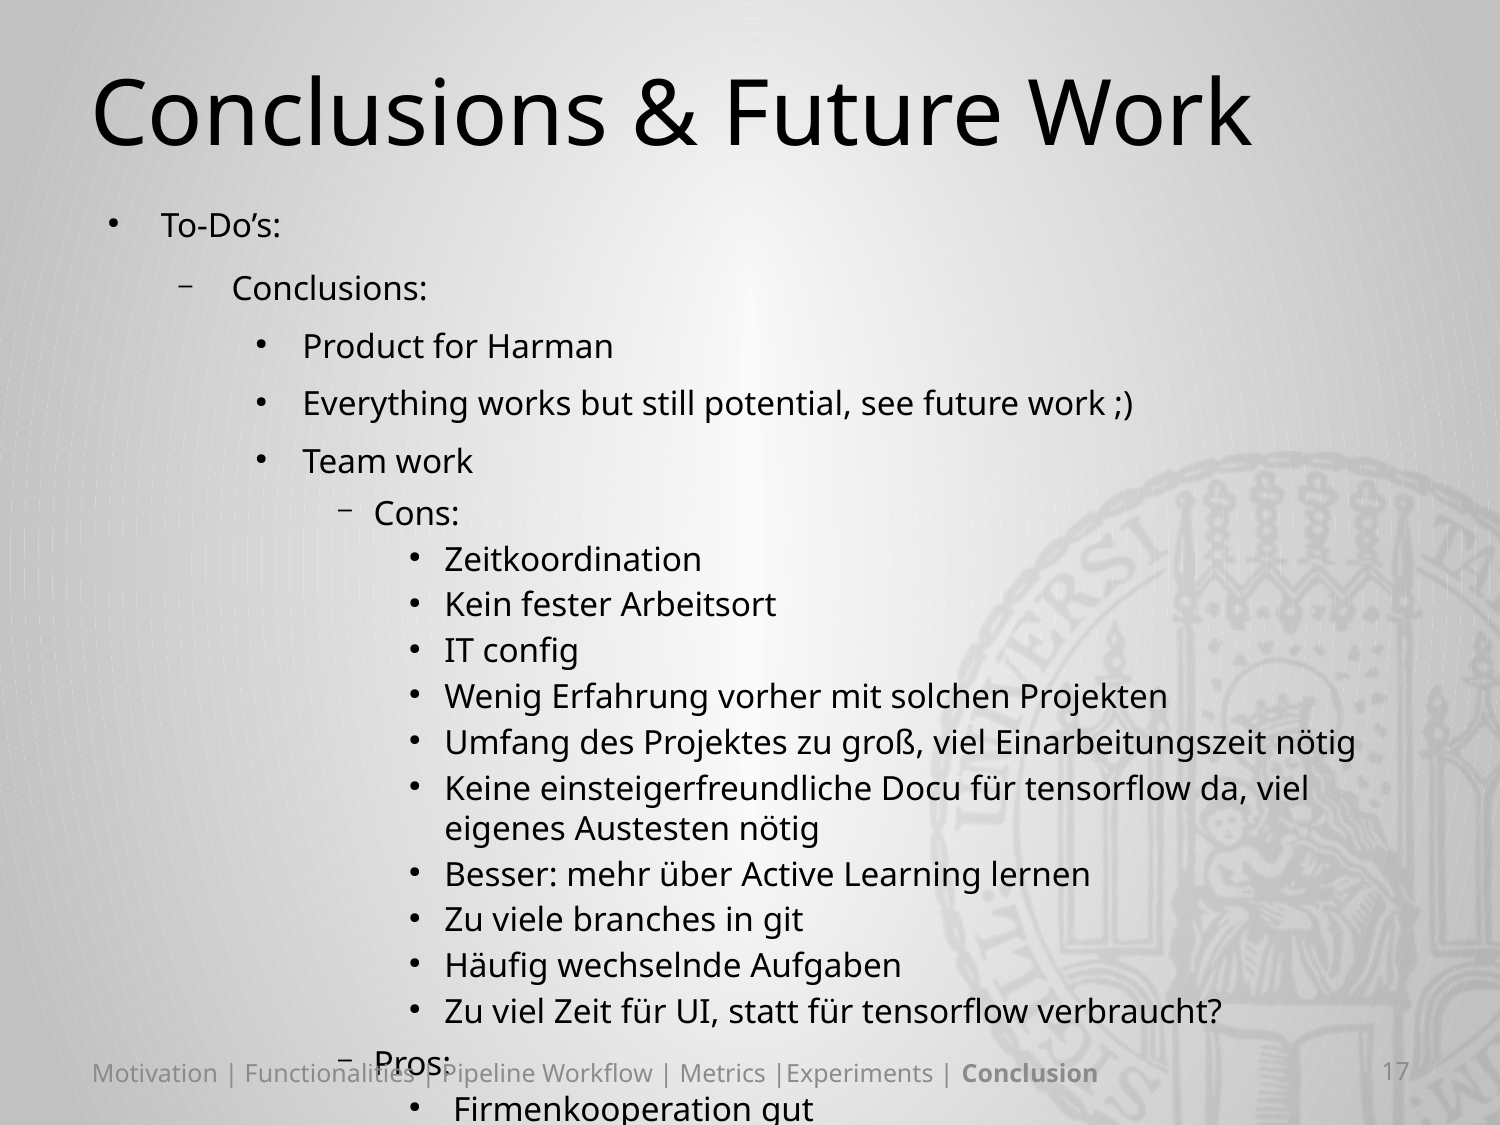

# Conclusions & Future Work
To-Do’s:
Conclusions:
Product for Harman
Everything works but still potential, see future work ;)
Team work
Cons:
Zeitkoordination
Kein fester Arbeitsort
IT config
Wenig Erfahrung vorher mit solchen Projekten
Umfang des Projektes zu groß, viel Einarbeitungszeit nötig
Keine einsteigerfreundliche Docu für tensorflow da, viel eigenes Austesten nötig
Besser: mehr über Active Learning lernen
Zu viele branches in git
Häufig wechselnde Aufgaben
Zu viel Zeit für UI, statt für tensorflow verbraucht?
Pros:
 Firmenkooperation gut
 Viel gelernt
Praktische Erfahrungen
Motivation, Kooperation im team
State of the art, aktuelles Thema
Future Work:
Thoughts about what future functionalities could look like
Localization Tightness Experiments
Automatized adaptation of number of iterations and images for training
Motivation | Functionalities | Pipeline Workflow | Metrics |Experiments | Conclusion